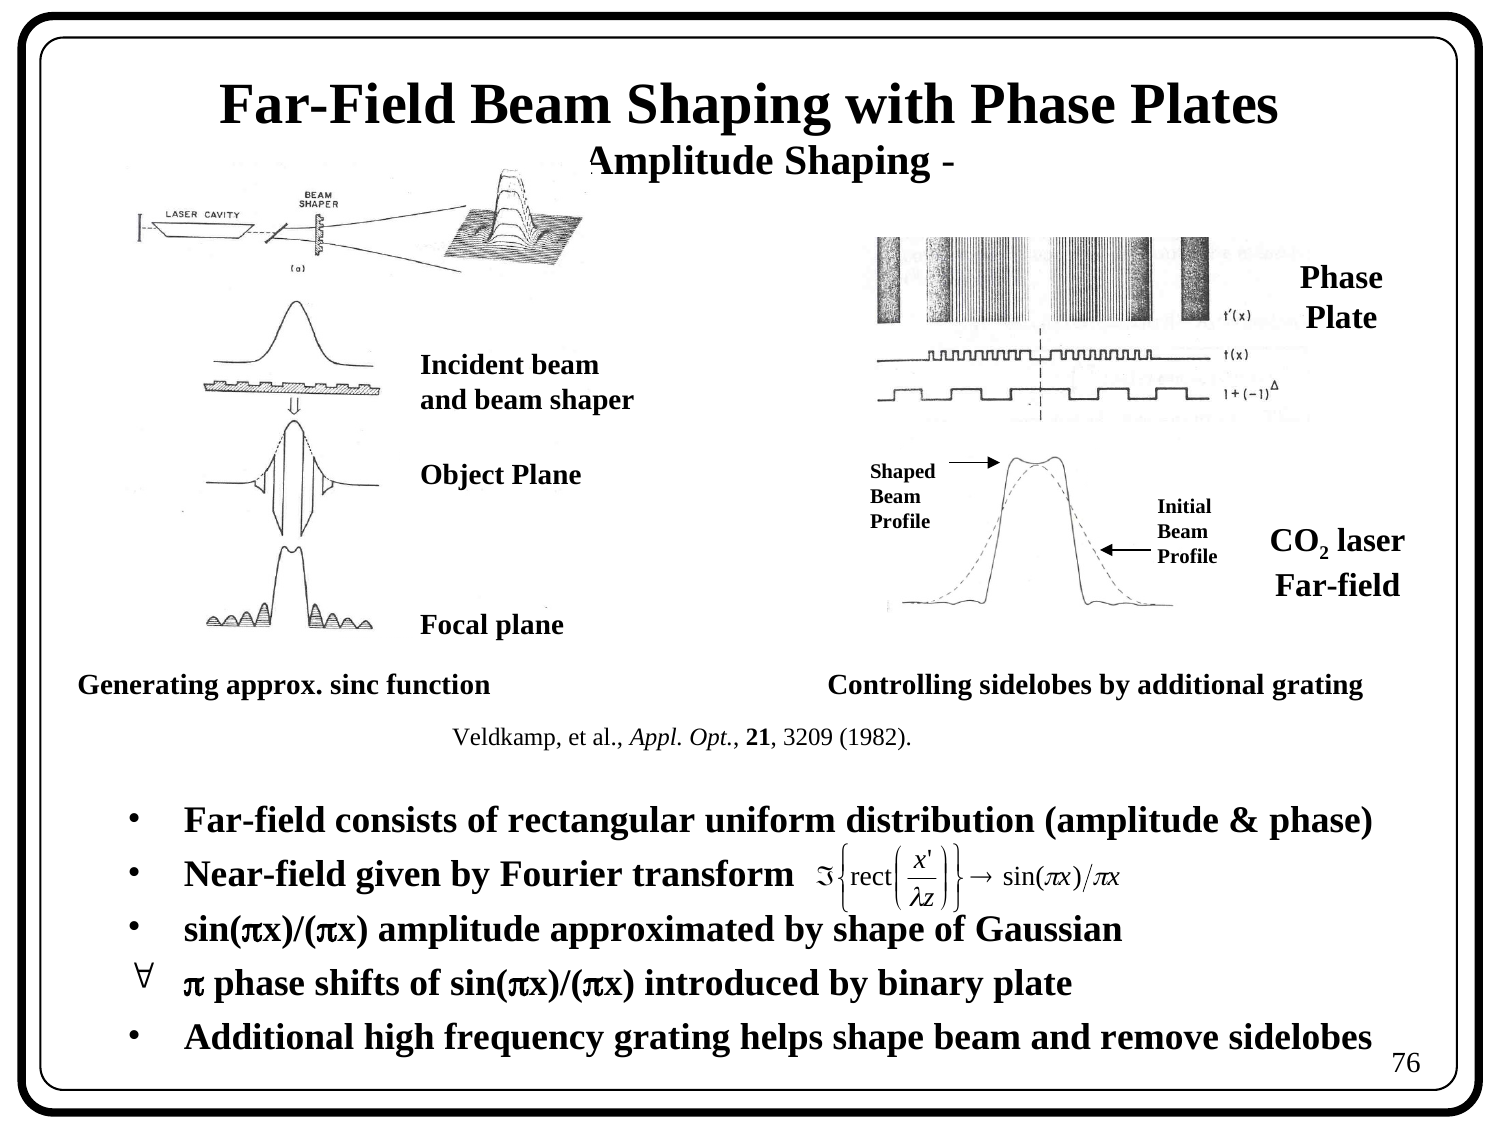

# Far-Field Beam Shaping with Phase Plates
- Amplitude Shaping -
Phase
Plate
Incident beam and beam shaper
Object Plane
Shaped Beam Profile
Initial Beam Profile
CO2 laser
Far-field
Focal plane
Generating approx. sinc function
Controlling sidelobes by additional grating
Veldkamp, et al., Appl. Opt., 21, 3209 (1982).
Far-field consists of rectangular uniform distribution (amplitude & phase)
Near-field given by Fourier transform
sin(x)/(x) amplitude approximated by shape of Gaussian
 phase shifts of sin(x)/(x) introduced by binary plate
Additional high frequency grating helps shape beam and remove sidelobes